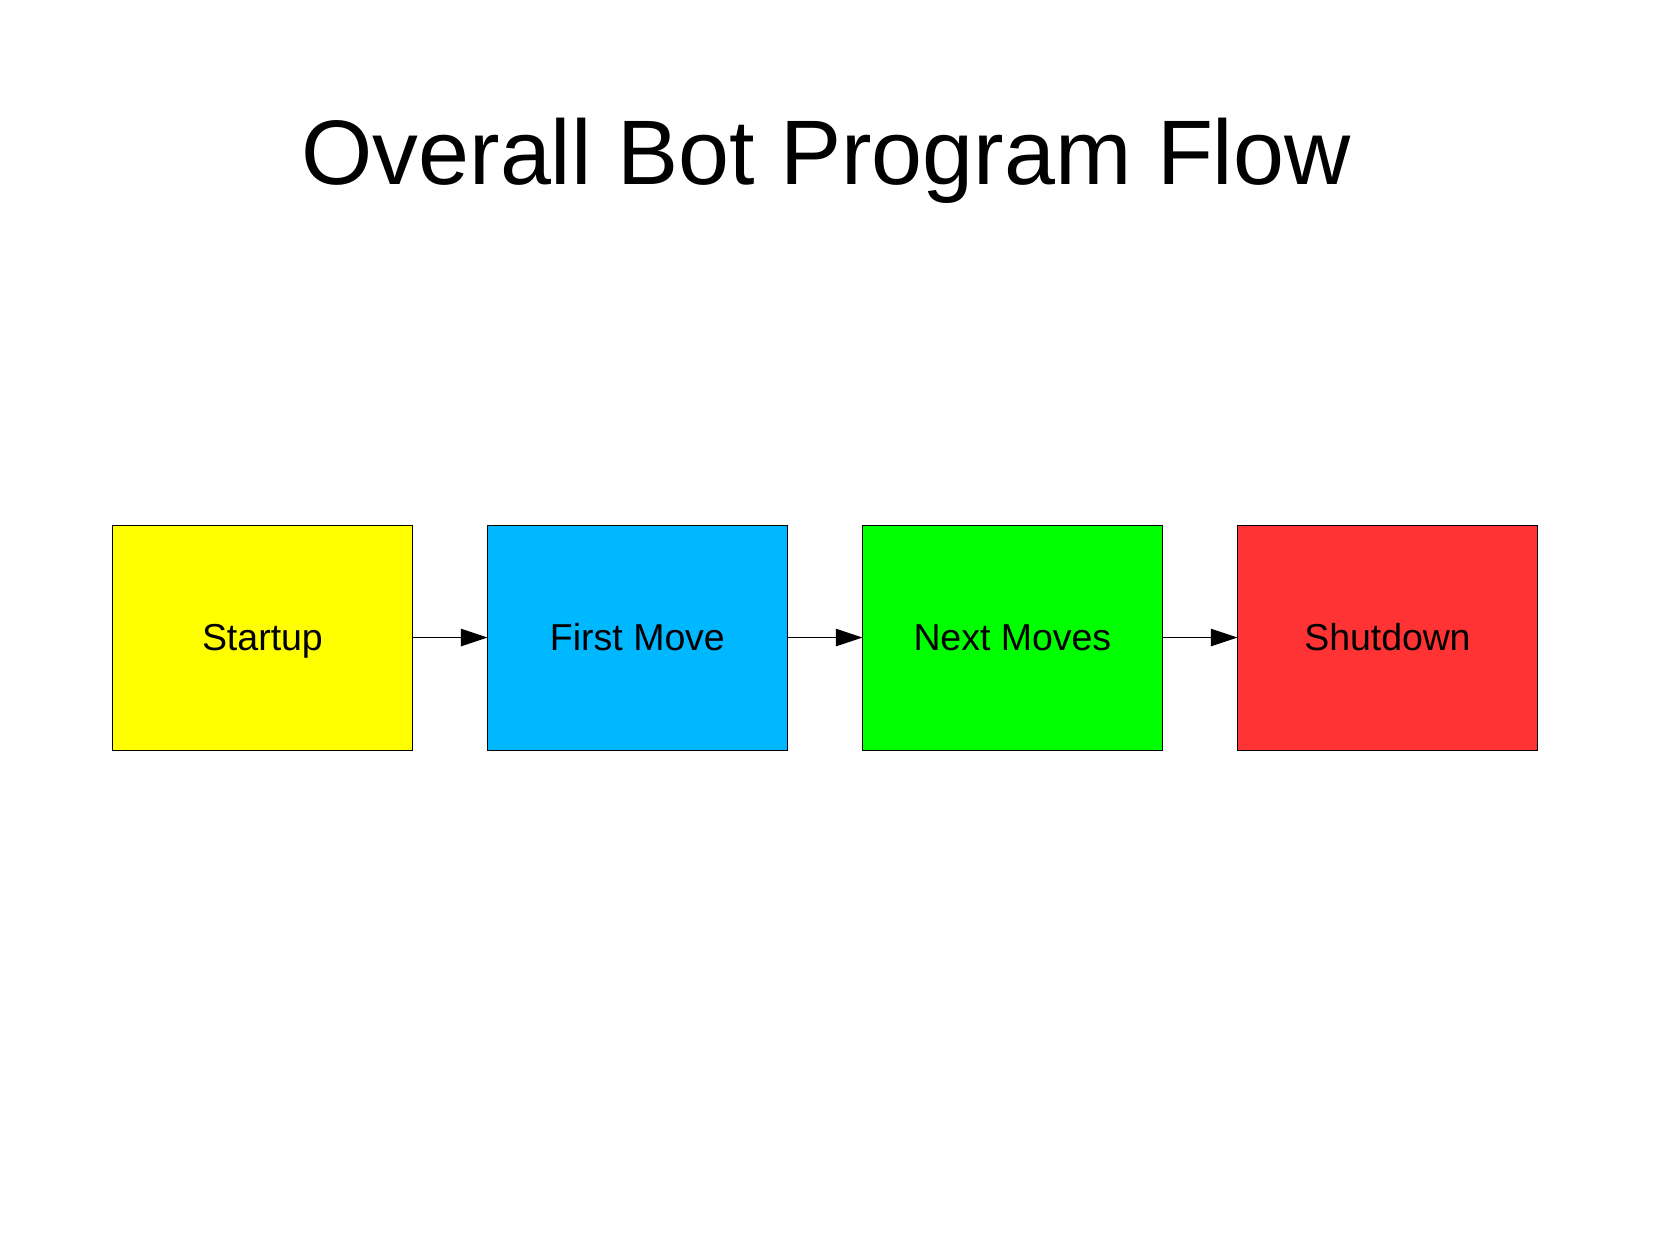

# Overall Bot Program Flow
Startup
First Move
Next Moves
Shutdown